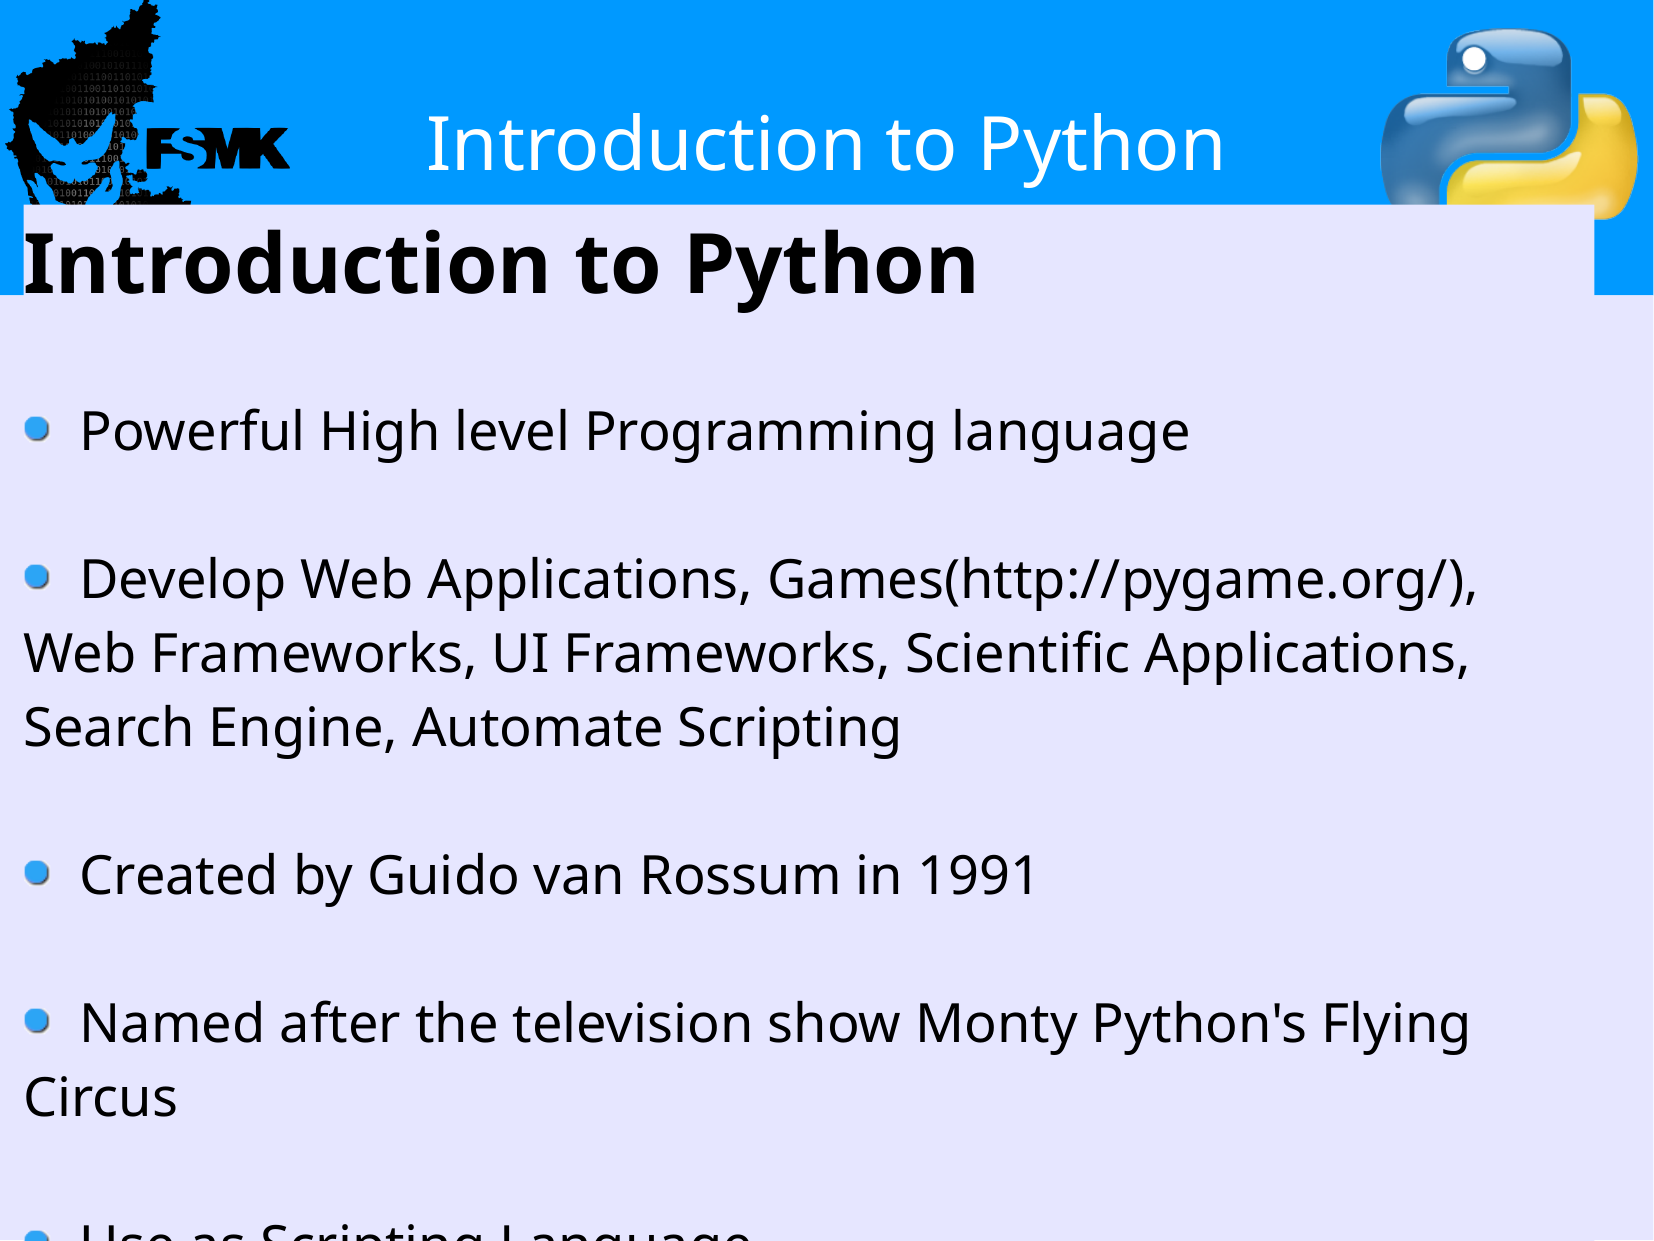

# Introduction to Python
Introduction to Python
 Powerful High level Programming language
 Develop Web Applications, Games(http://pygame.org/), Web Frameworks, UI Frameworks, Scientific Applications, Search Engine, Automate Scripting
 Created by Guido van Rossum in 1991
 Named after the television show Monty Python's Flying Circus
 Use as Scripting Language